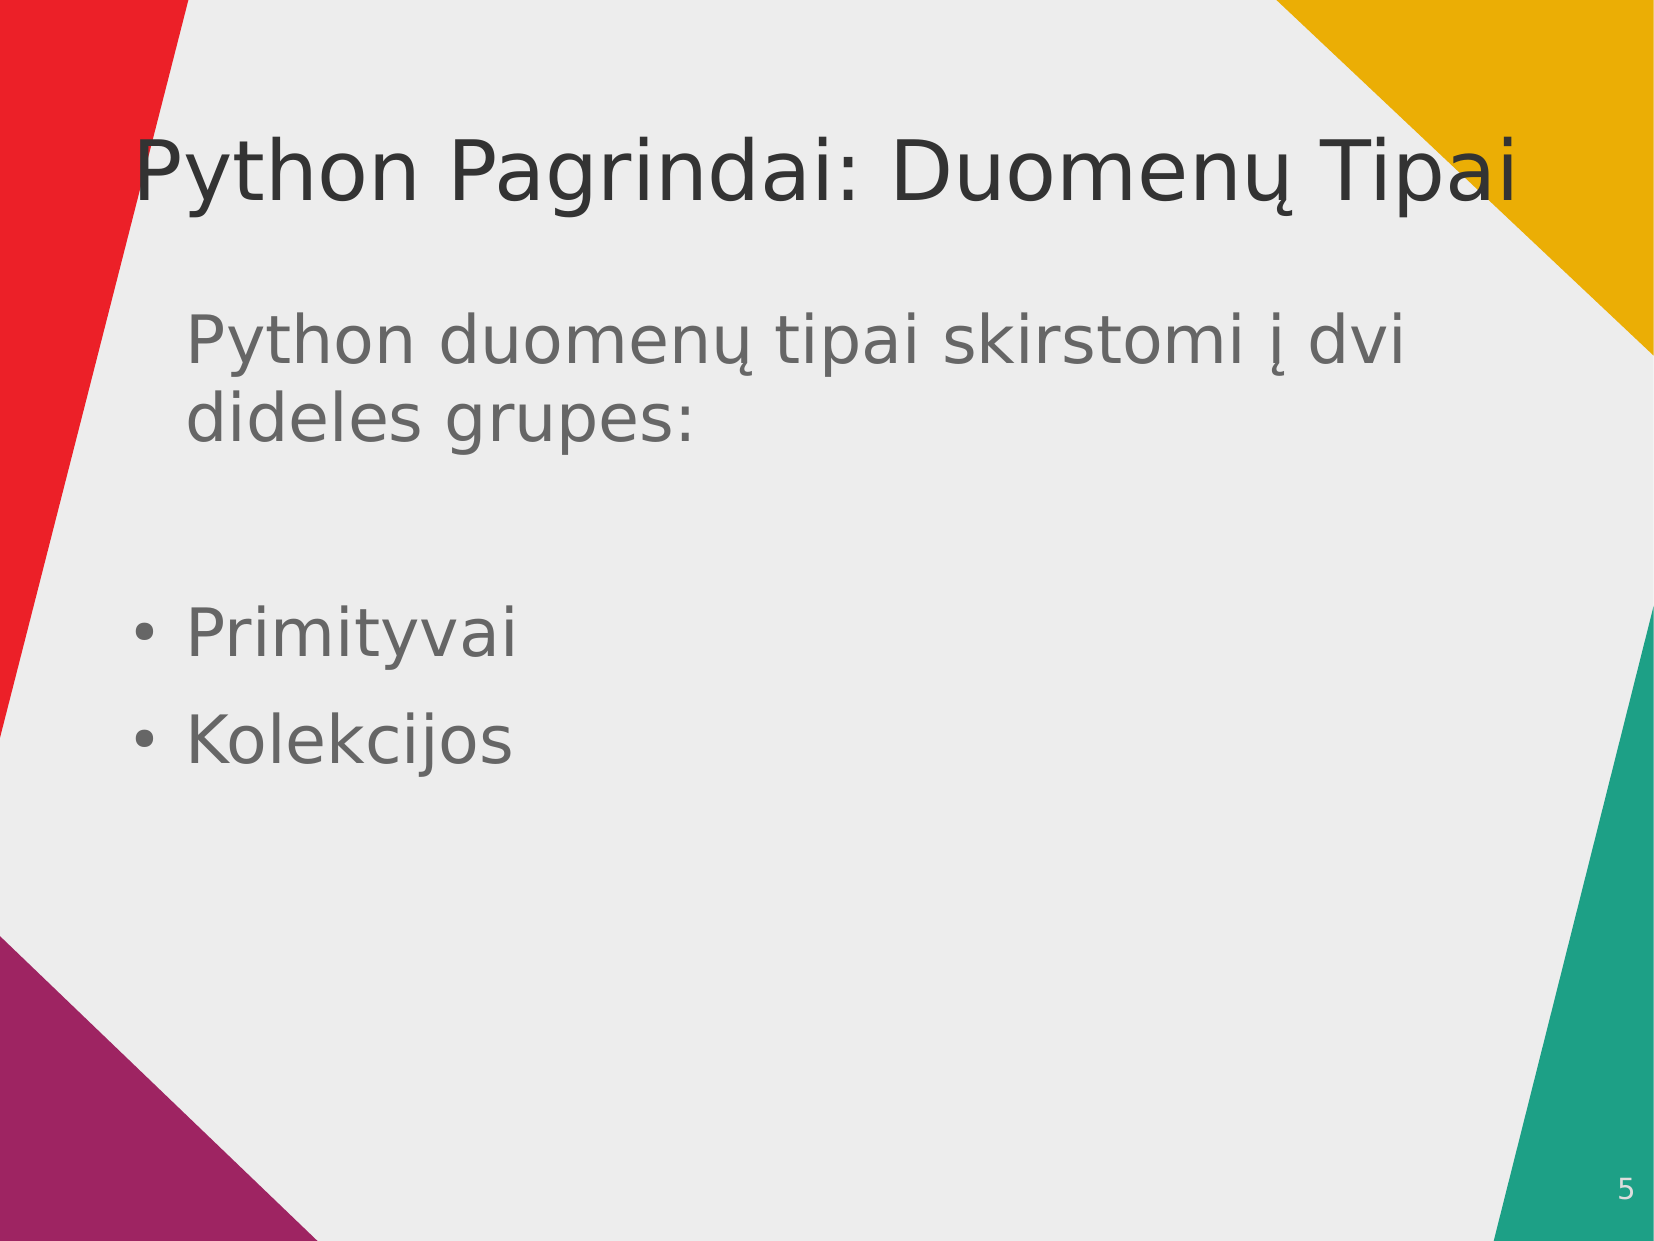

# Python Pagrindai: Duomenų Tipai
Python duomenų tipai skirstomi į dvi dideles grupes:
Primityvai
Kolekcijos
5